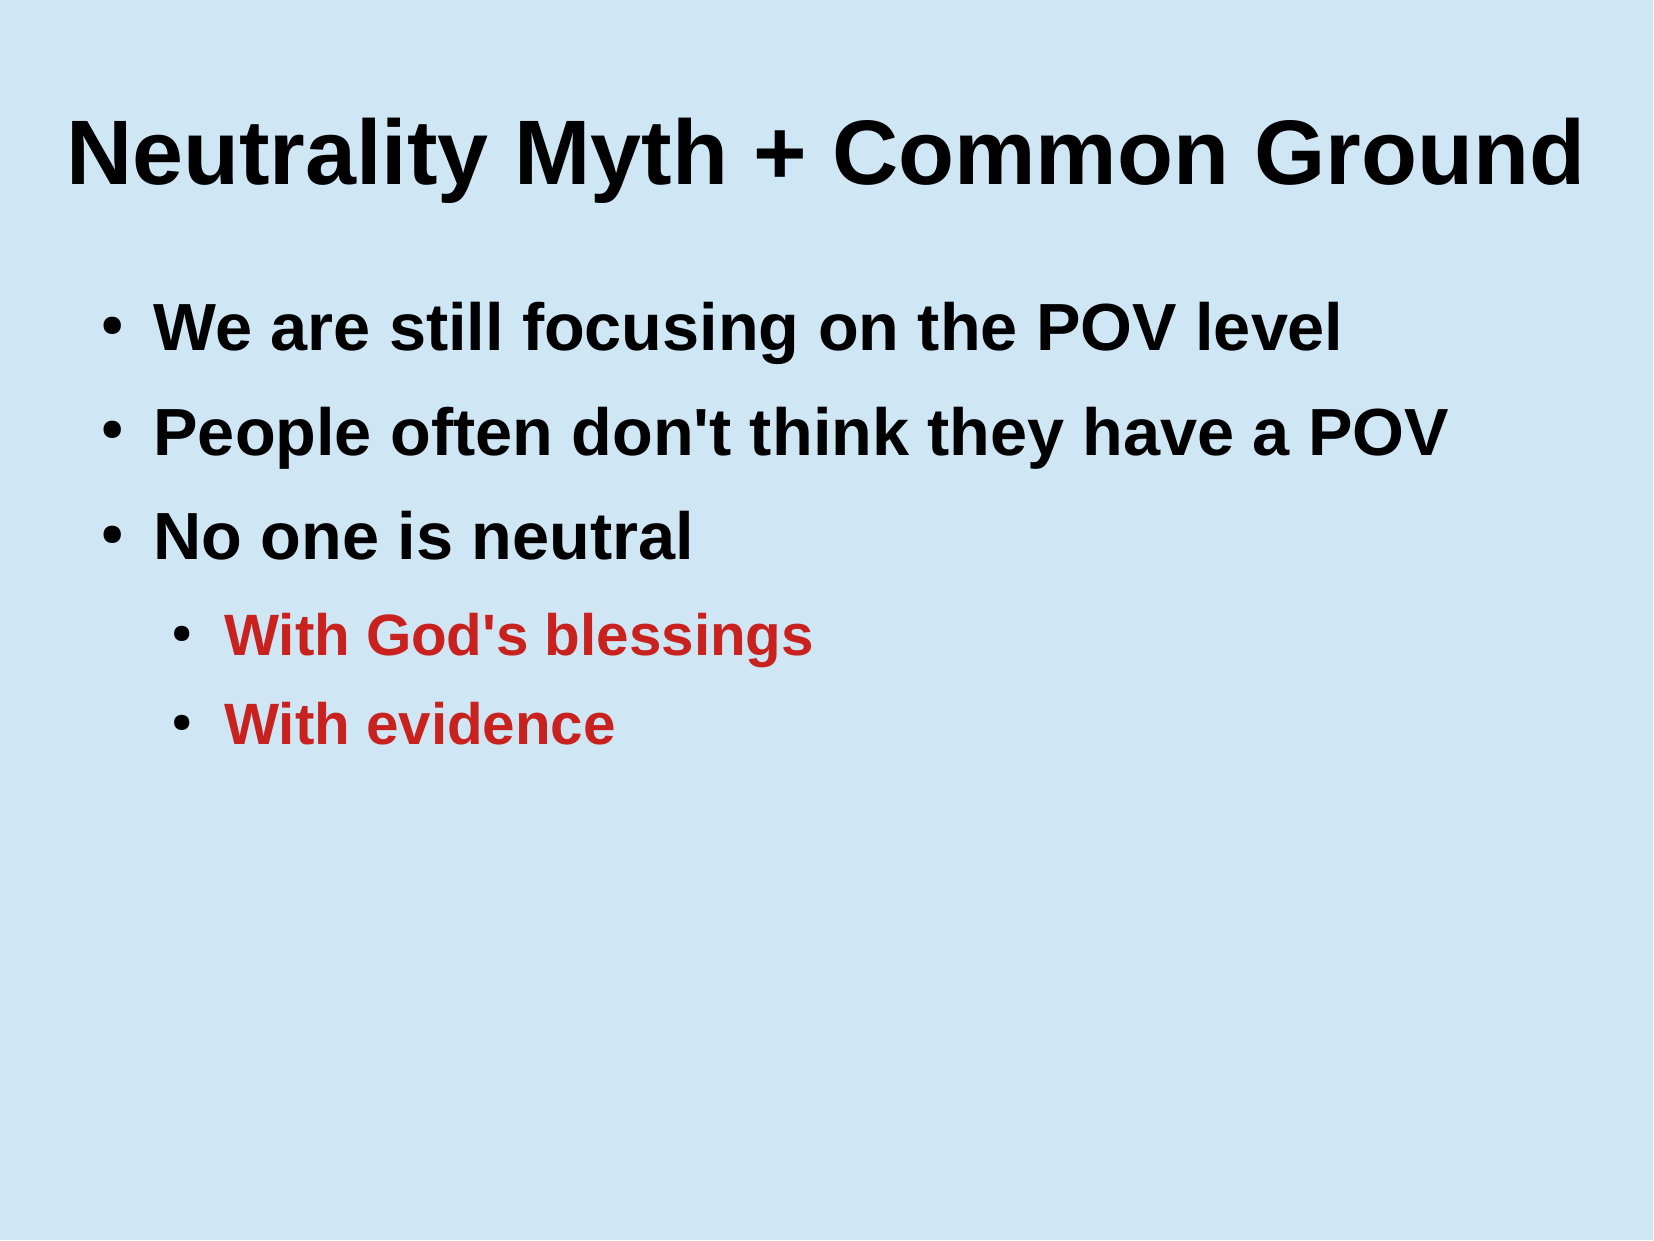

# Neutrality Myth + Common Ground
We are still focusing on the POV level
People often don't think they have a POV
No one is neutral
With God's blessings
With evidence